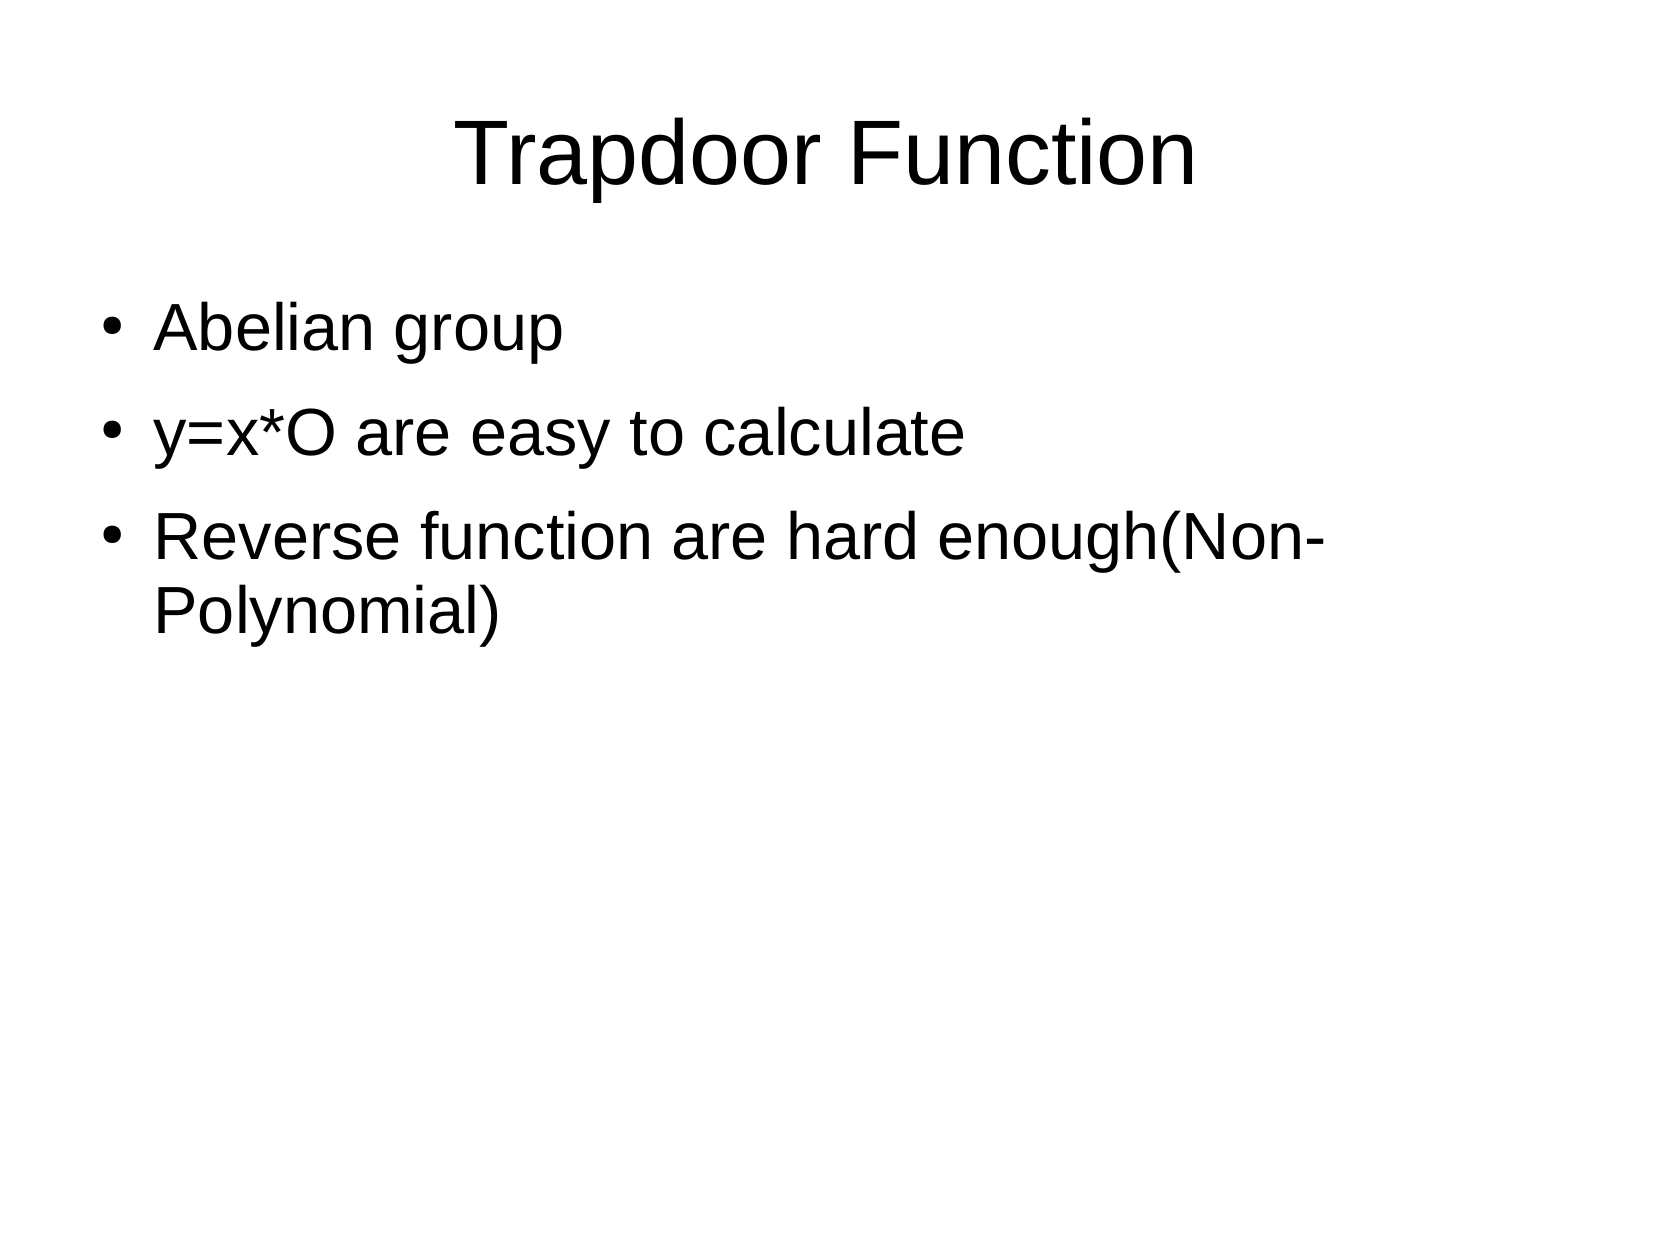

# Trapdoor Function
Abelian group
y=x*O are easy to calculate
Reverse function are hard enough(Non-Polynomial)